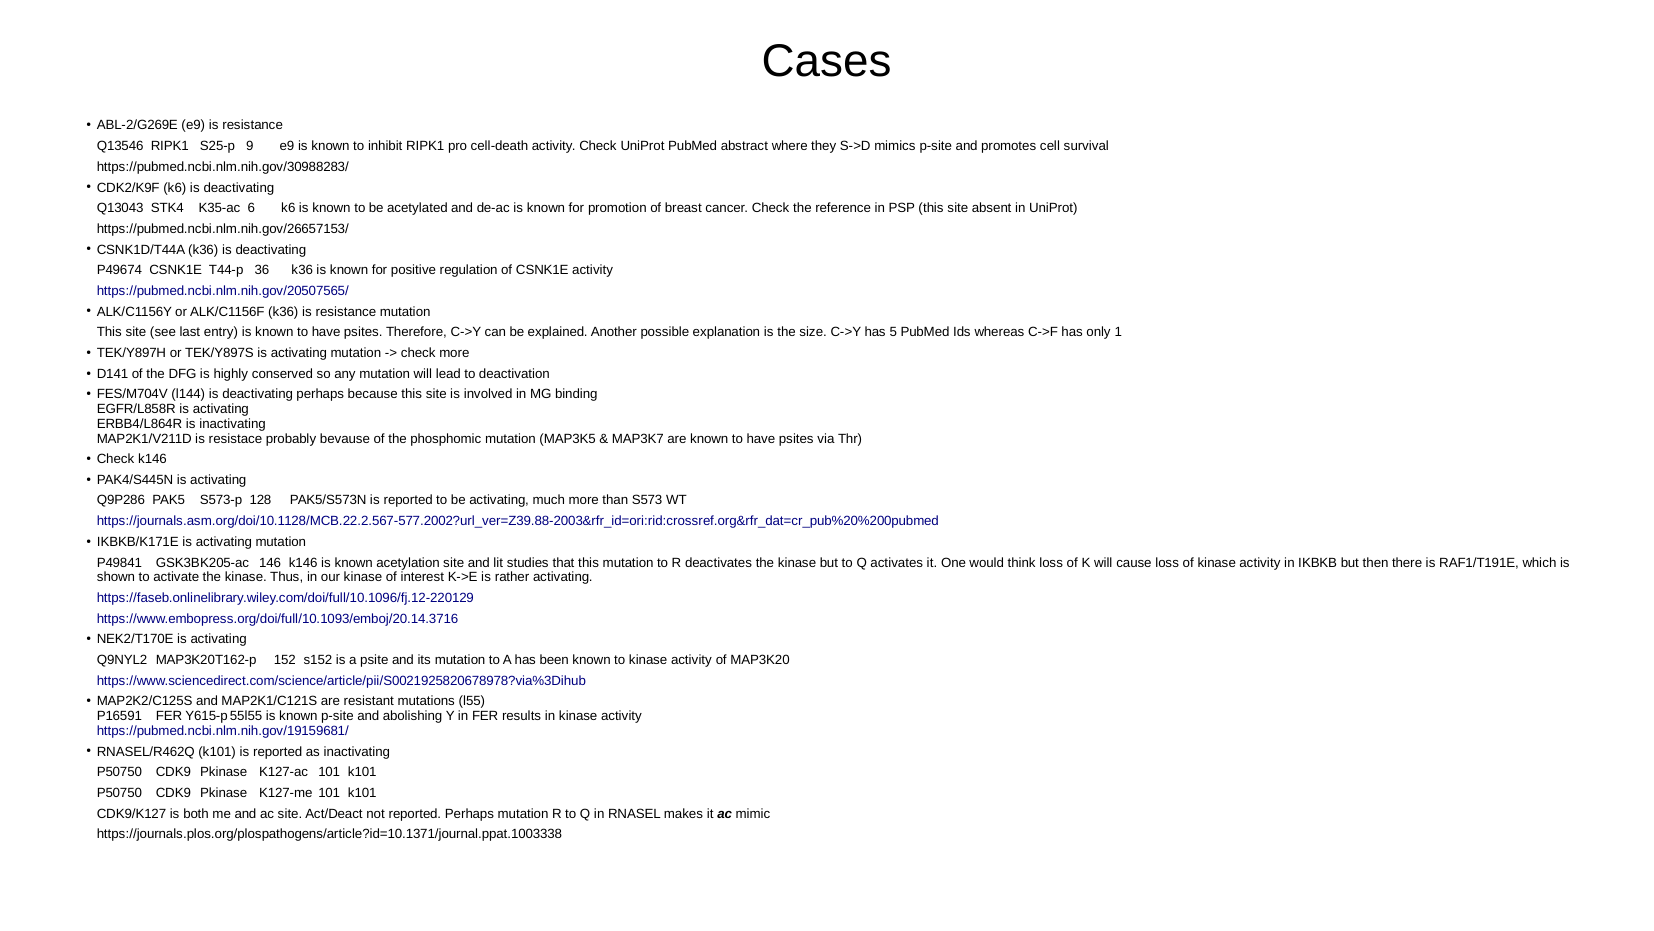

# Cases
ABL-2/G269E (e9) is resistance
Q13546 RIPK1 S25-p 9 e9 is known to inhibit RIPK1 pro cell-death activity. Check UniProt PubMed abstract where they S->D mimics p-site and promotes cell survival
https://pubmed.ncbi.nlm.nih.gov/30988283/
CDK2/K9F (k6) is deactivating
Q13043 STK4 K35-ac 6 k6 is known to be acetylated and de-ac is known for promotion of breast cancer. Check the reference in PSP (this site absent in UniProt)
https://pubmed.ncbi.nlm.nih.gov/26657153/
CSNK1D/T44A (k36) is deactivating
P49674 CSNK1E T44-p 36 k36 is known for positive regulation of CSNK1E activity
https://pubmed.ncbi.nlm.nih.gov/20507565/
ALK/C1156Y or ALK/C1156F (k36) is resistance mutation
This site (see last entry) is known to have psites. Therefore, C->Y can be explained. Another possible explanation is the size. C->Y has 5 PubMed Ids whereas C->F has only 1
TEK/Y897H or TEK/Y897S is activating mutation -> check more
D141 of the DFG is highly conserved so any mutation will lead to deactivation
FES/M704V (l144) is deactivating perhaps because this site is involved in MG binding
EGFR/L858R is activating
ERBB4/L864R is inactivating
MAP2K1/V211D is resistace probably bevause of the phosphomic mutation (MAP3K5 & MAP3K7 are known to have psites via Thr)
Check k146
PAK4/S445N is activating
Q9P286 PAK5 S573-p 128 PAK5/S573N is reported to be activating, much more than S573 WT
https://journals.asm.org/doi/10.1128/MCB.22.2.567-577.2002?url_ver=Z39.88-2003&rfr_id=ori:rid:crossref.org&rfr_dat=cr_pub%20%200pubmed
IKBKB/K171E is activating mutation
P49841	GSK3B	K205-ac	146	k146 is known acetylation site and lit studies that this mutation to R deactivates the kinase but to Q activates it. One would think loss of K will cause loss of kinase activity in IKBKB but then there is RAF1/T191E, which is shown to activate the kinase. Thus, in our kinase of interest K->E is rather activating.
https://faseb.onlinelibrary.wiley.com/doi/full/10.1096/fj.12-220129
https://www.embopress.org/doi/full/10.1093/emboj/20.14.3716
NEK2/T170E is activating
Q9NYL2	MAP3K20	T162-p		152	s152 is a psite and its mutation to A has been known to kinase activity of MAP3K20
https://www.sciencedirect.com/science/article/pii/S0021925820678978?via%3Dihub
MAP2K2/C125S and MAP2K1/C121S are resistant mutations (l55)
P16591	FER	Y615-p	55	l55 is known p-site and abolishing Y in FER results in kinase activity
https://pubmed.ncbi.nlm.nih.gov/19159681/
RNASEL/R462Q (k101) is reported as inactivating
P50750	CDK9	Pkinase	K127-ac	101	k101
P50750	CDK9	Pkinase	K127-me	101	k101
CDK9/K127 is both me and ac site. Act/Deact not reported. Perhaps mutation R to Q in RNASEL makes it ac mimic
https://journals.plos.org/plospathogens/article?id=10.1371/journal.ppat.1003338